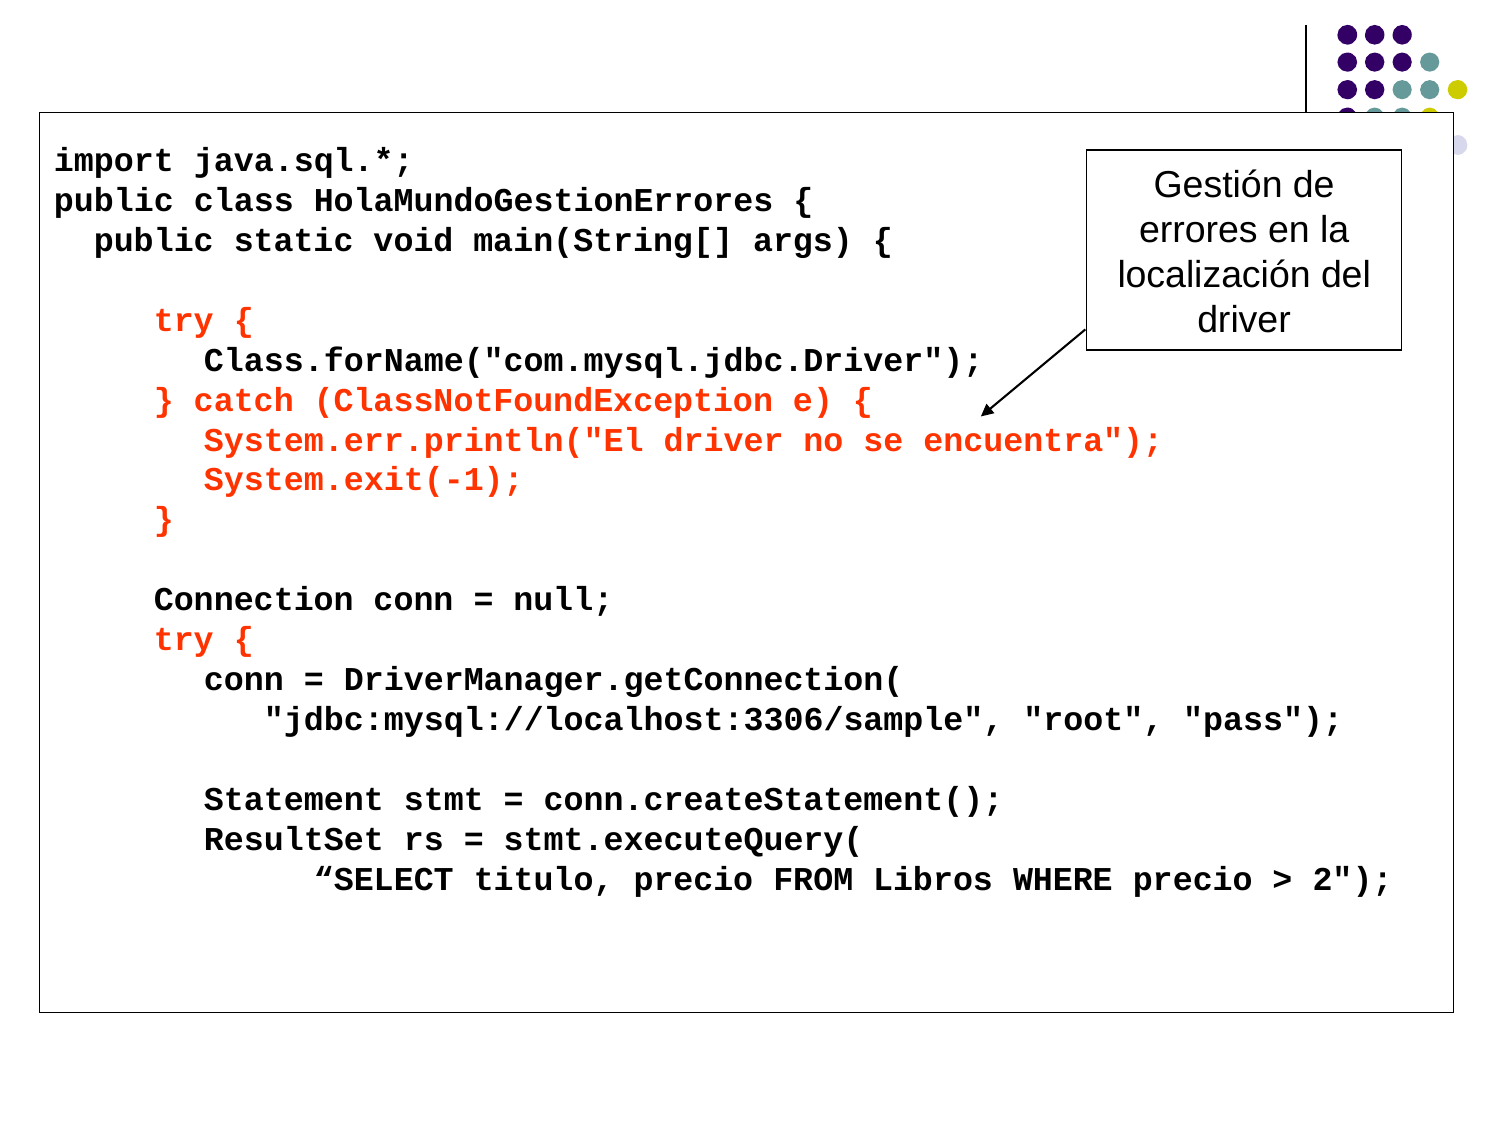

import java.sql.*;
public class HolaMundoGestionErrores {
 public static void main(String[] args) {
 try {
	Class.forName("com.mysql.jdbc.Driver");
 } catch (ClassNotFoundException e) {
	System.err.println("El driver no se encuentra");
	System.exit(-1);
 }
 Connection conn = null;
 try {
	conn = DriverManager.getConnection(
	 "jdbc:mysql://localhost:3306/sample", "root", "pass");
	Statement stmt = conn.createStatement();
	ResultSet rs = stmt.executeQuery(
 “SELECT titulo, precio FROM Libros WHERE precio > 2");
Gestión de errores en la localización del driver
#